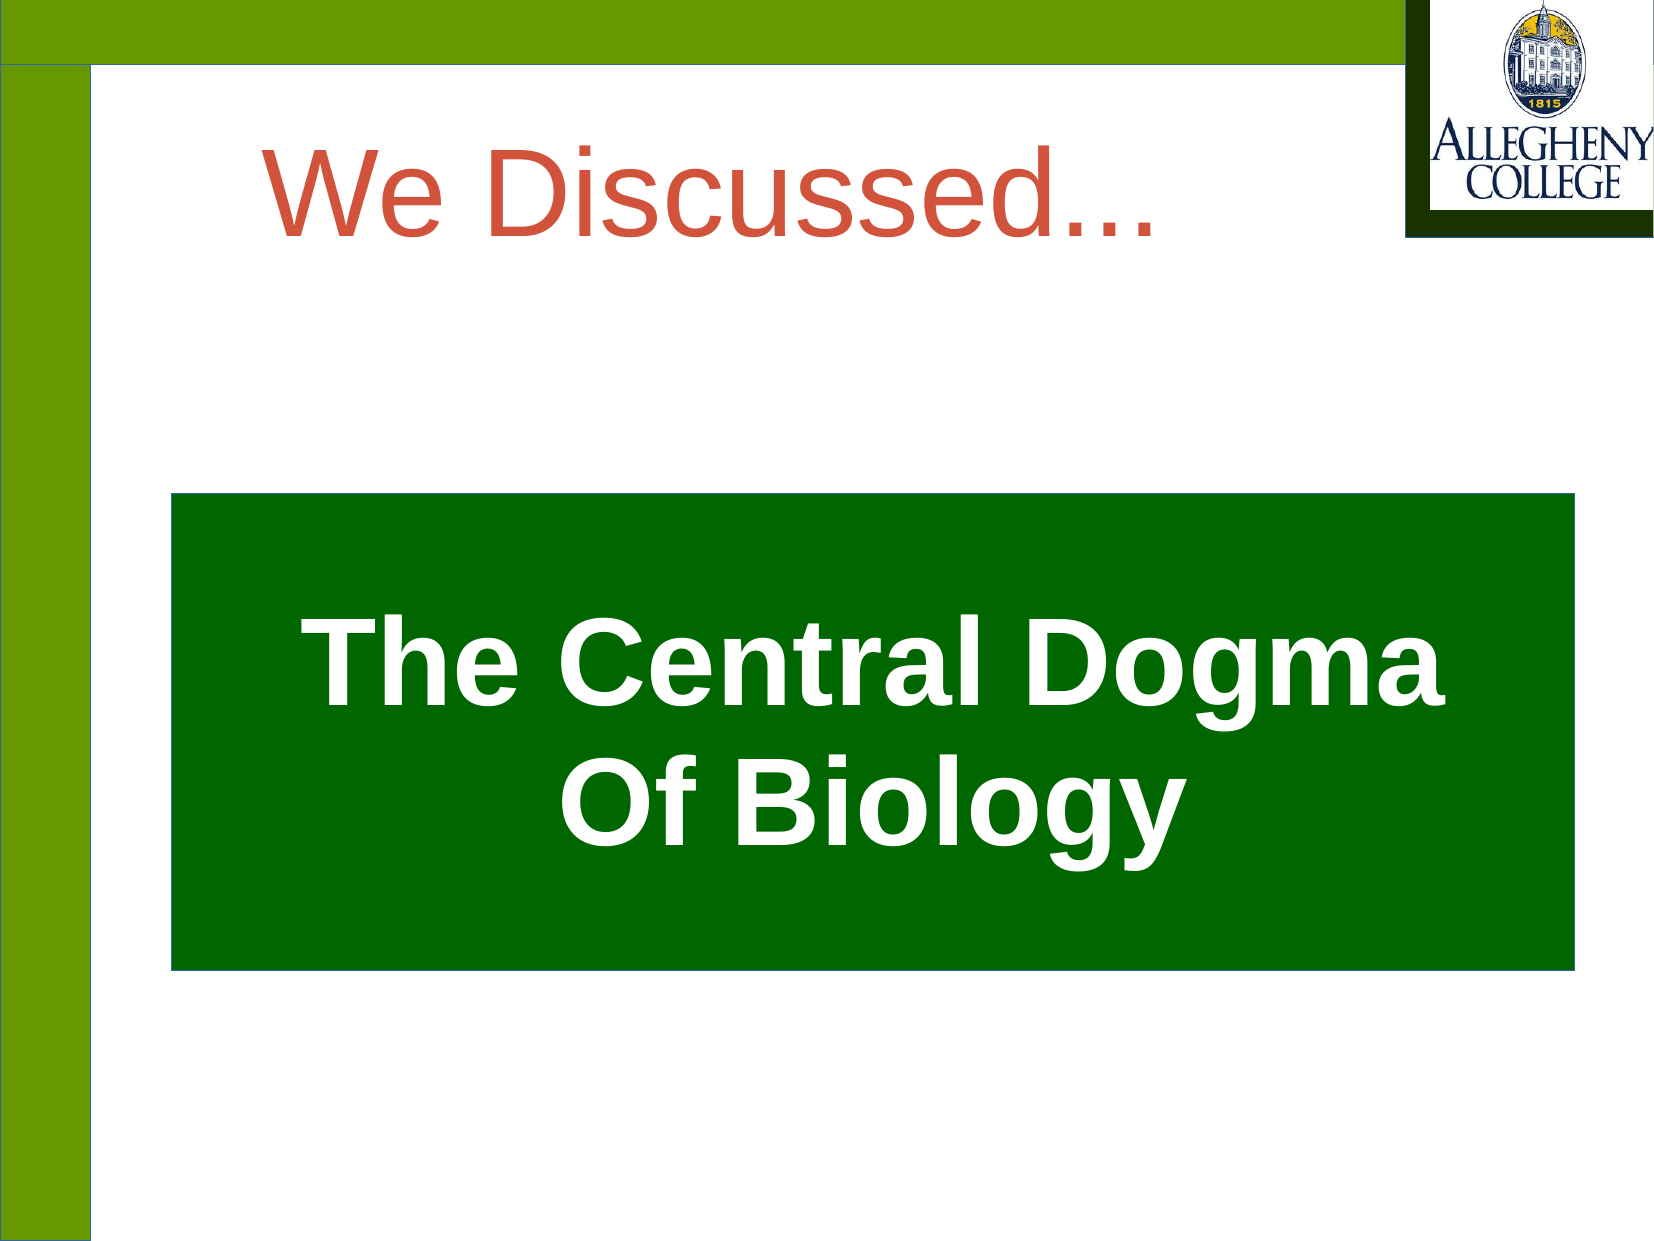

We Discussed...
The Central Dogma
Of Biology